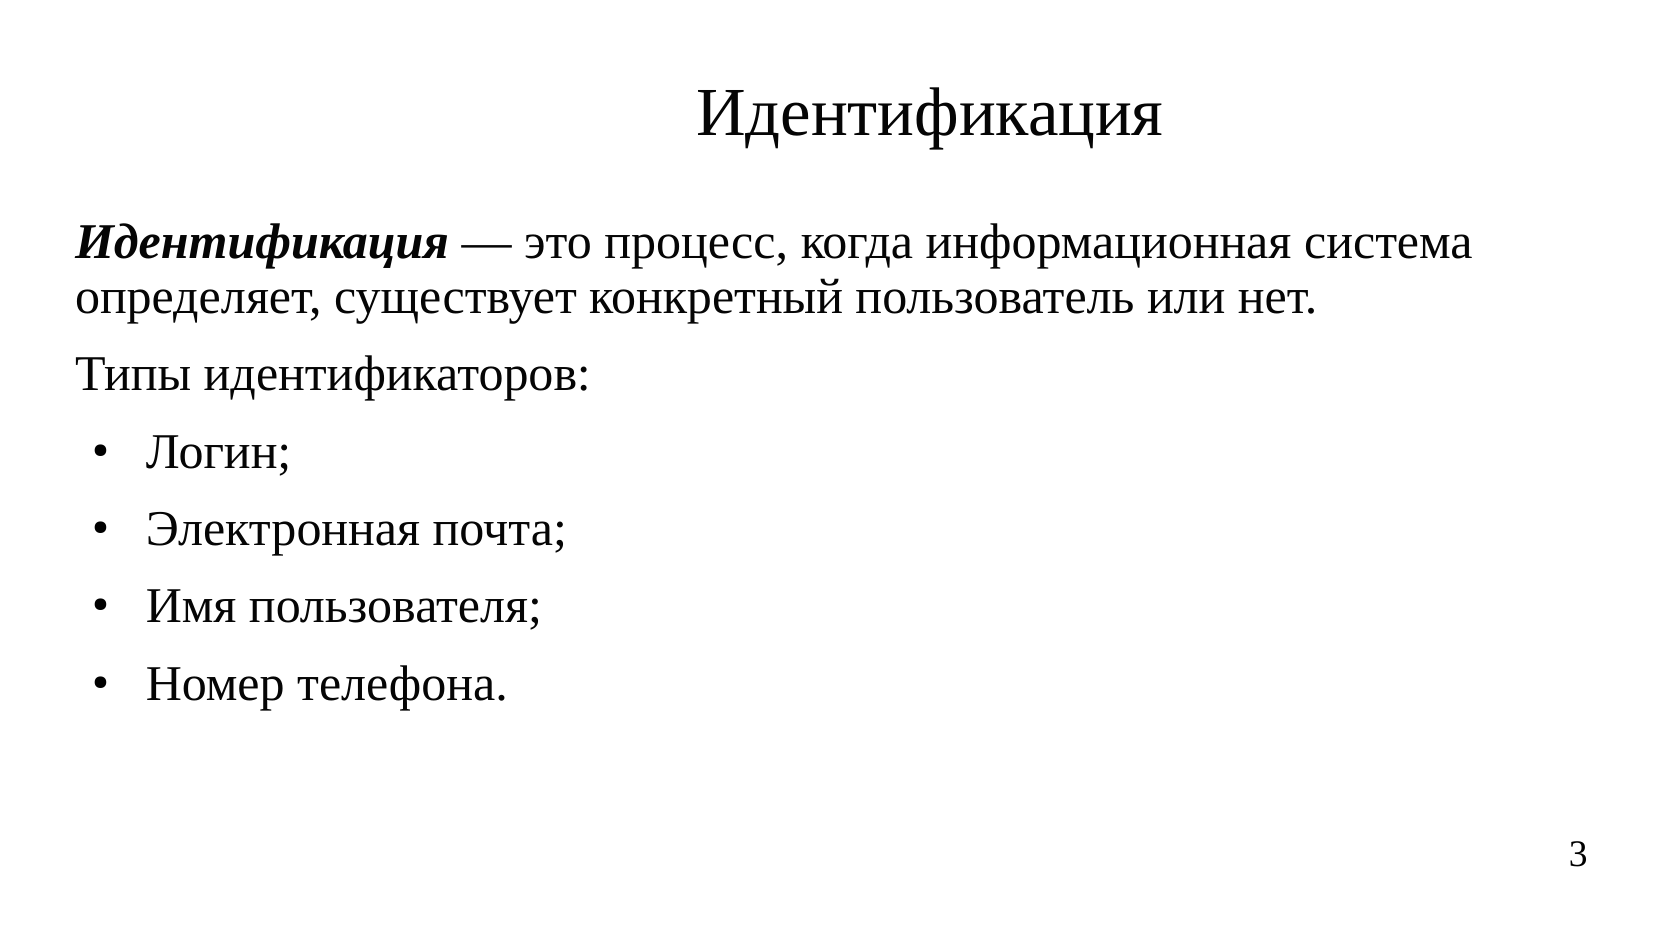

# Идентификация
Идентификация — это процесс, когда информационная система определяет, существует конкретный пользователь или нет.
Типы идентификаторов:
Логин;
Электронная почта;
Имя пользователя;
Номер телефона.
3
3